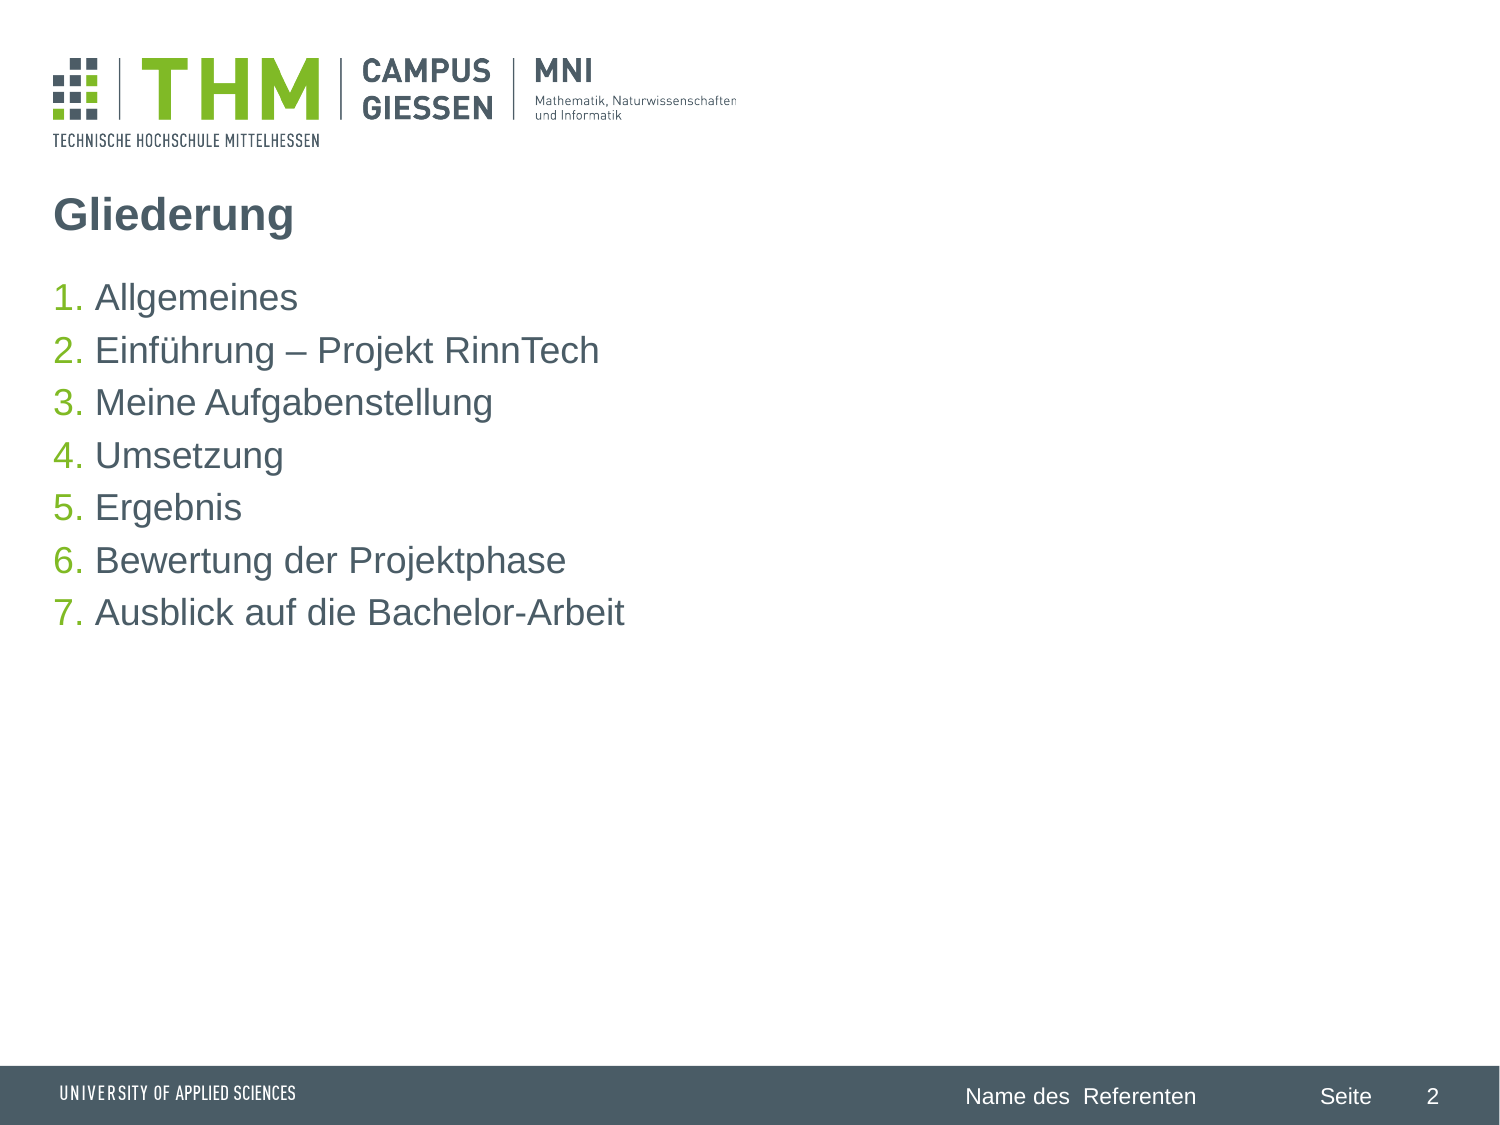

# Gliederung
 Allgemeines
 Einführung – Projekt RinnTech
 Meine Aufgabenstellung
 Umsetzung
 Ergebnis
 Bewertung der Projektphase
 Ausblick auf die Bachelor-Arbeit